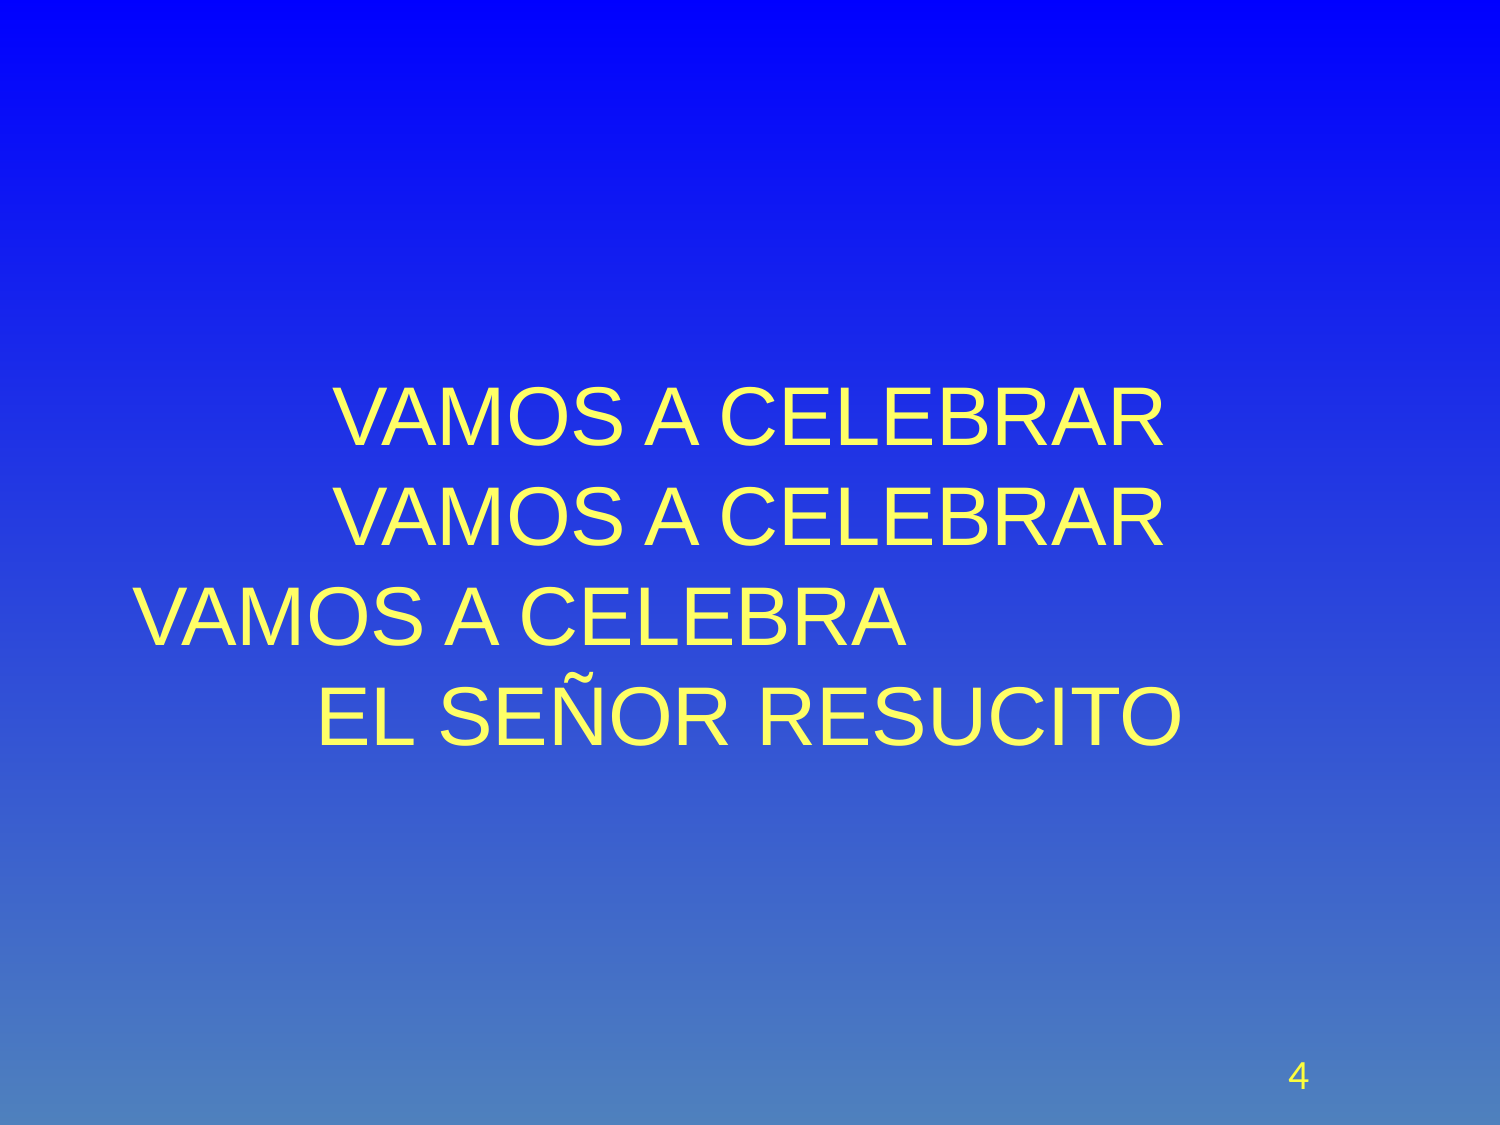

# VAMOS A CELEBRAR VAMOS A CELEBRAR VAMOS A CELEBRA EL SEÑOR RESUCITO